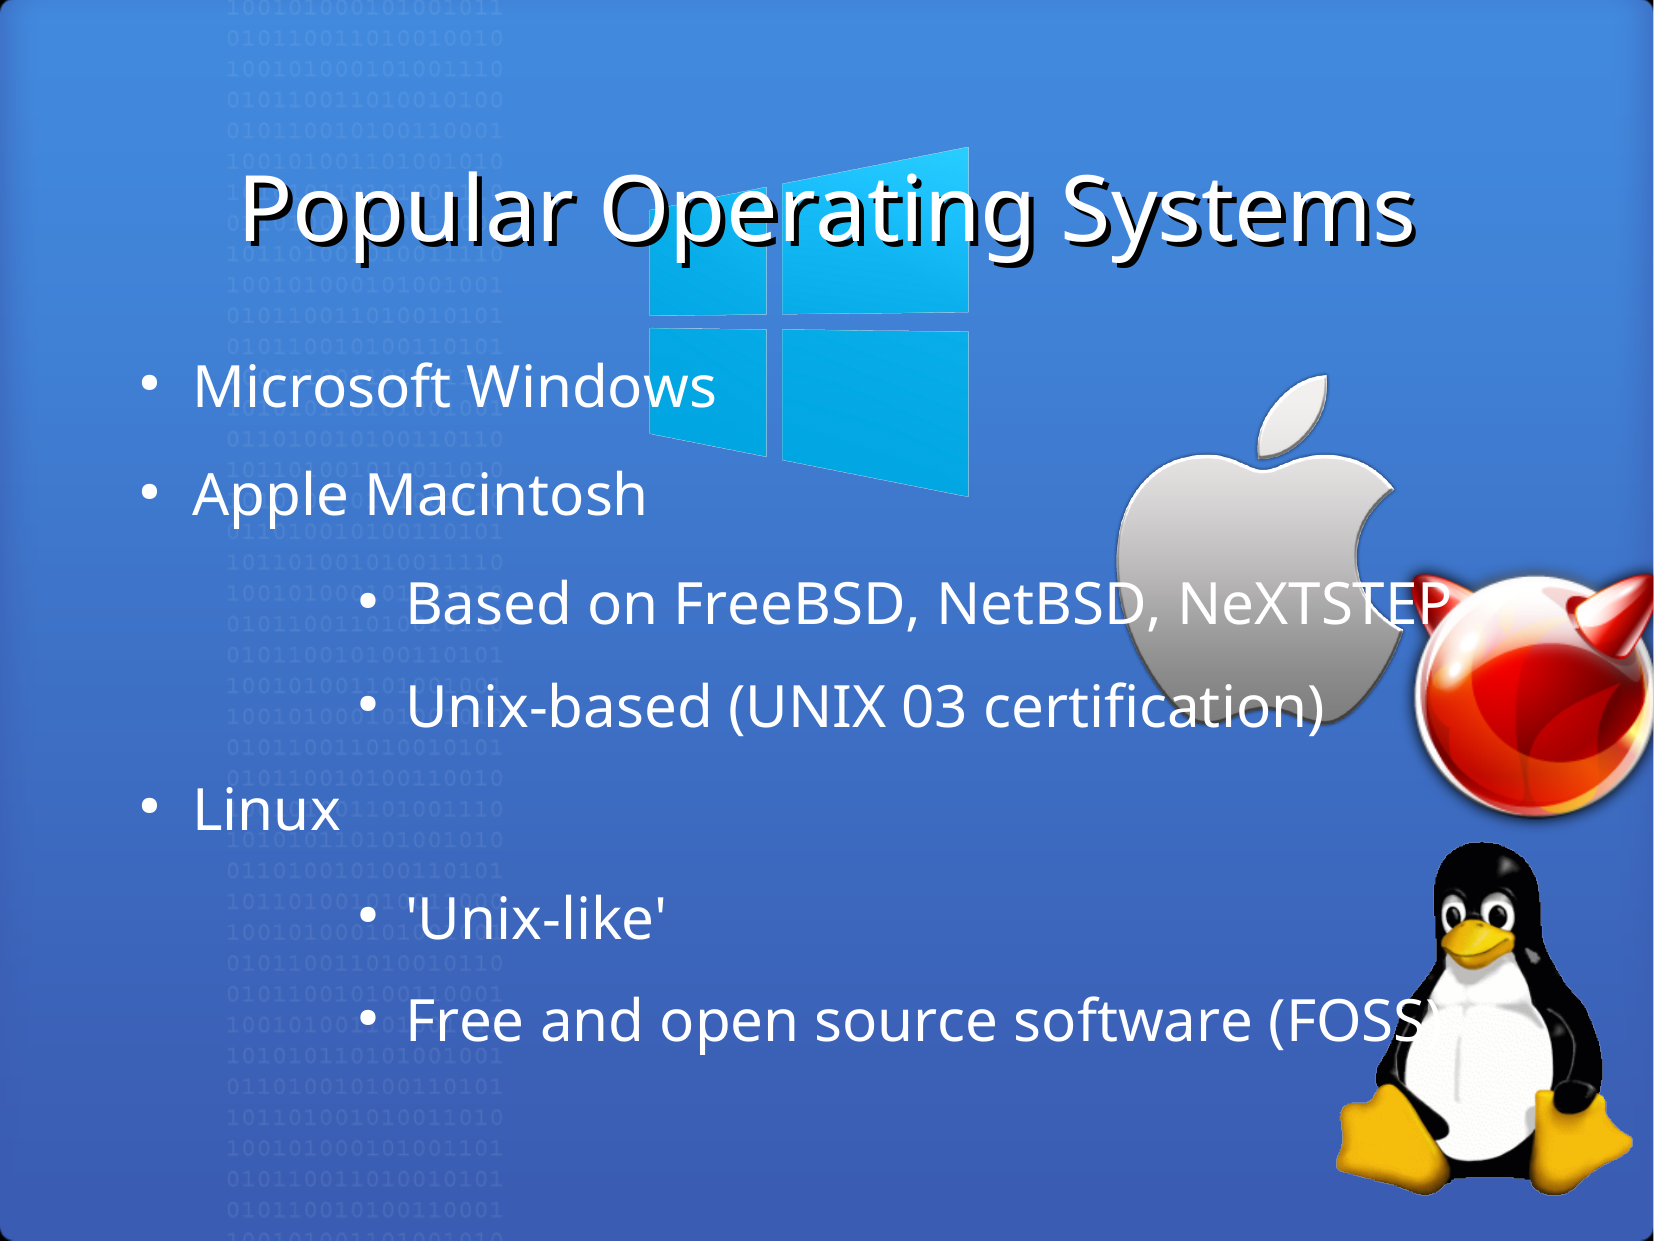

# Popular Operating Systems
Microsoft Windows
Apple Macintosh
Based on FreeBSD, NetBSD, NeXTSTEP
Unix-based (UNIX 03 certification)
Linux
'Unix-like'
Free and open source software (FOSS)